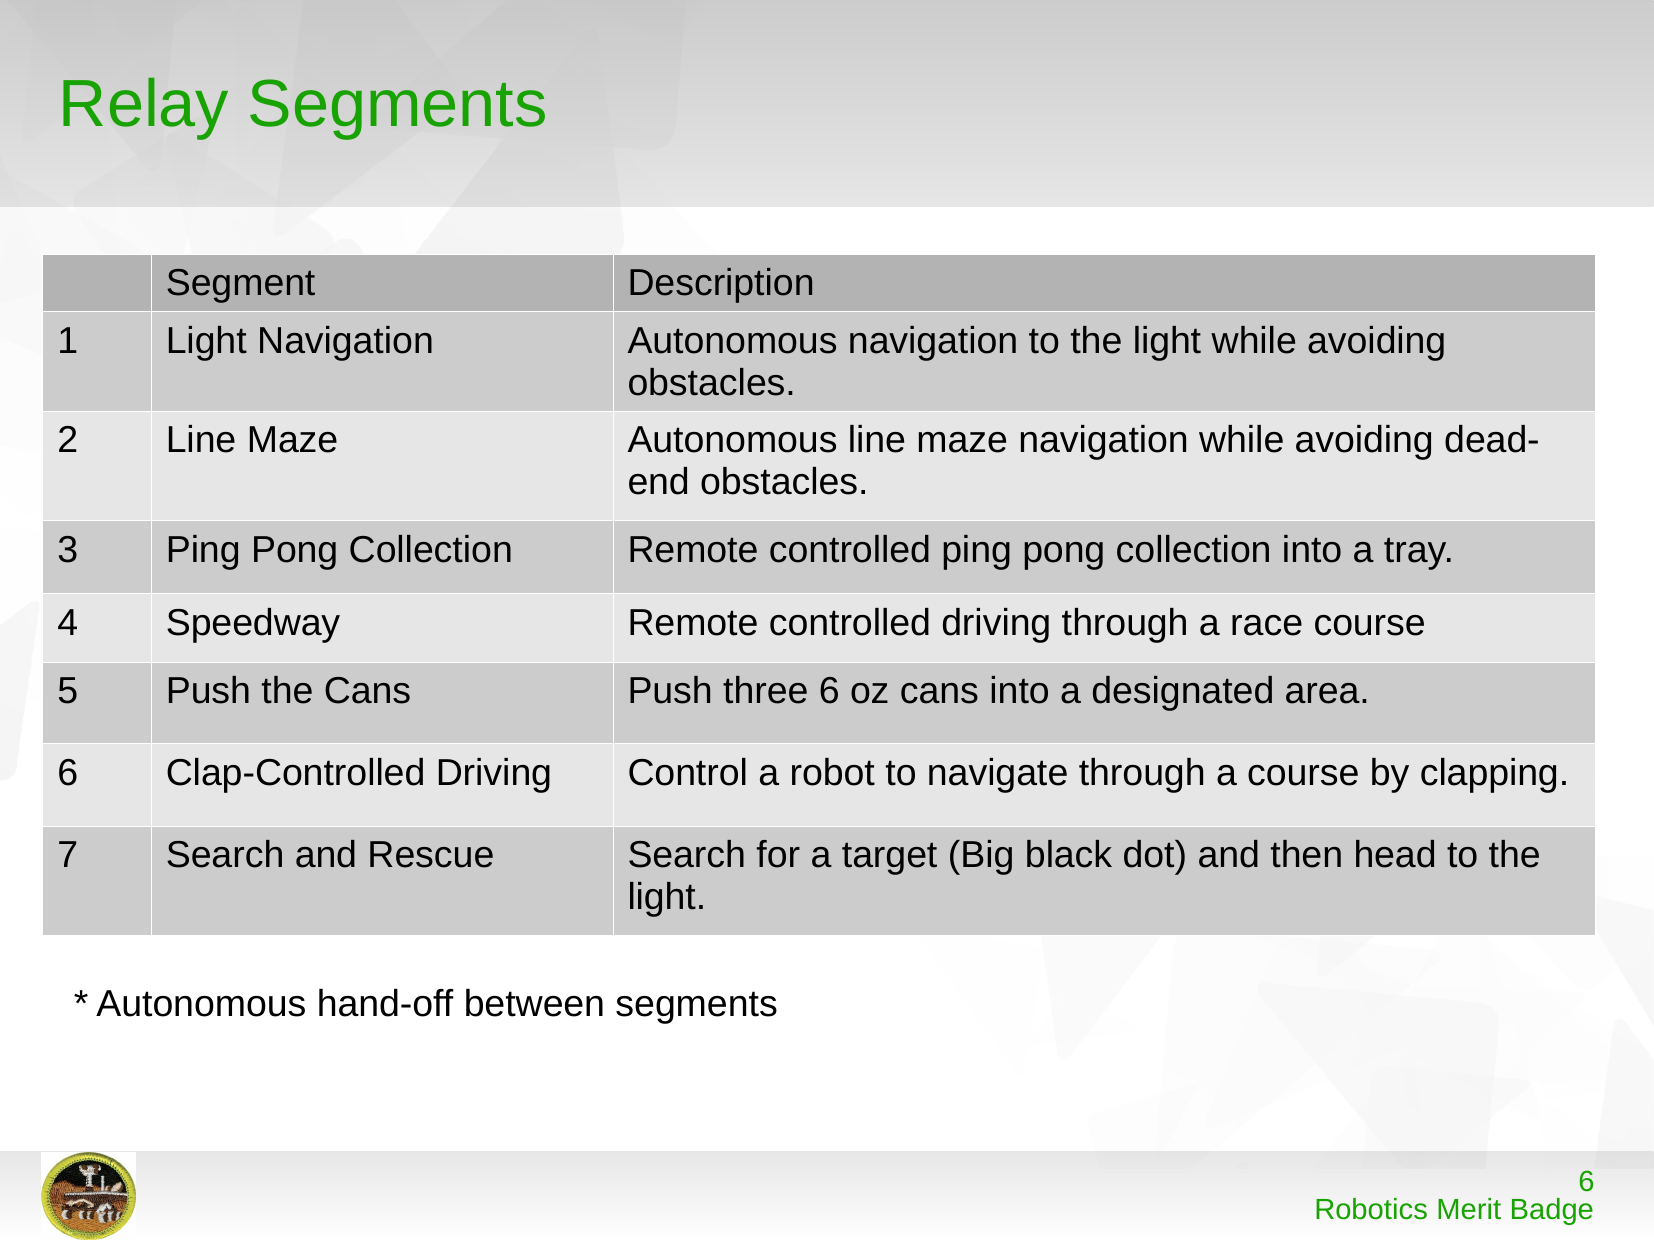

# Relay Segments
| | Segment | Description |
| --- | --- | --- |
| 1 | Light Navigation | Autonomous navigation to the light while avoiding obstacles. |
| 2 | Line Maze | Autonomous line maze navigation while avoiding dead-end obstacles. |
| 3 | Ping Pong Collection | Remote controlled ping pong collection into a tray. |
| 4 | Speedway | Remote controlled driving through a race course |
| 5 | Push the Cans | Push three 6 oz cans into a designated area. |
| 6 | Clap-Controlled Driving | Control a robot to navigate through a course by clapping. |
| 7 | Search and Rescue | Search for a target (Big black dot) and then head to the light. |
* Autonomous hand-off between segments
6
Robotics Merit Badge